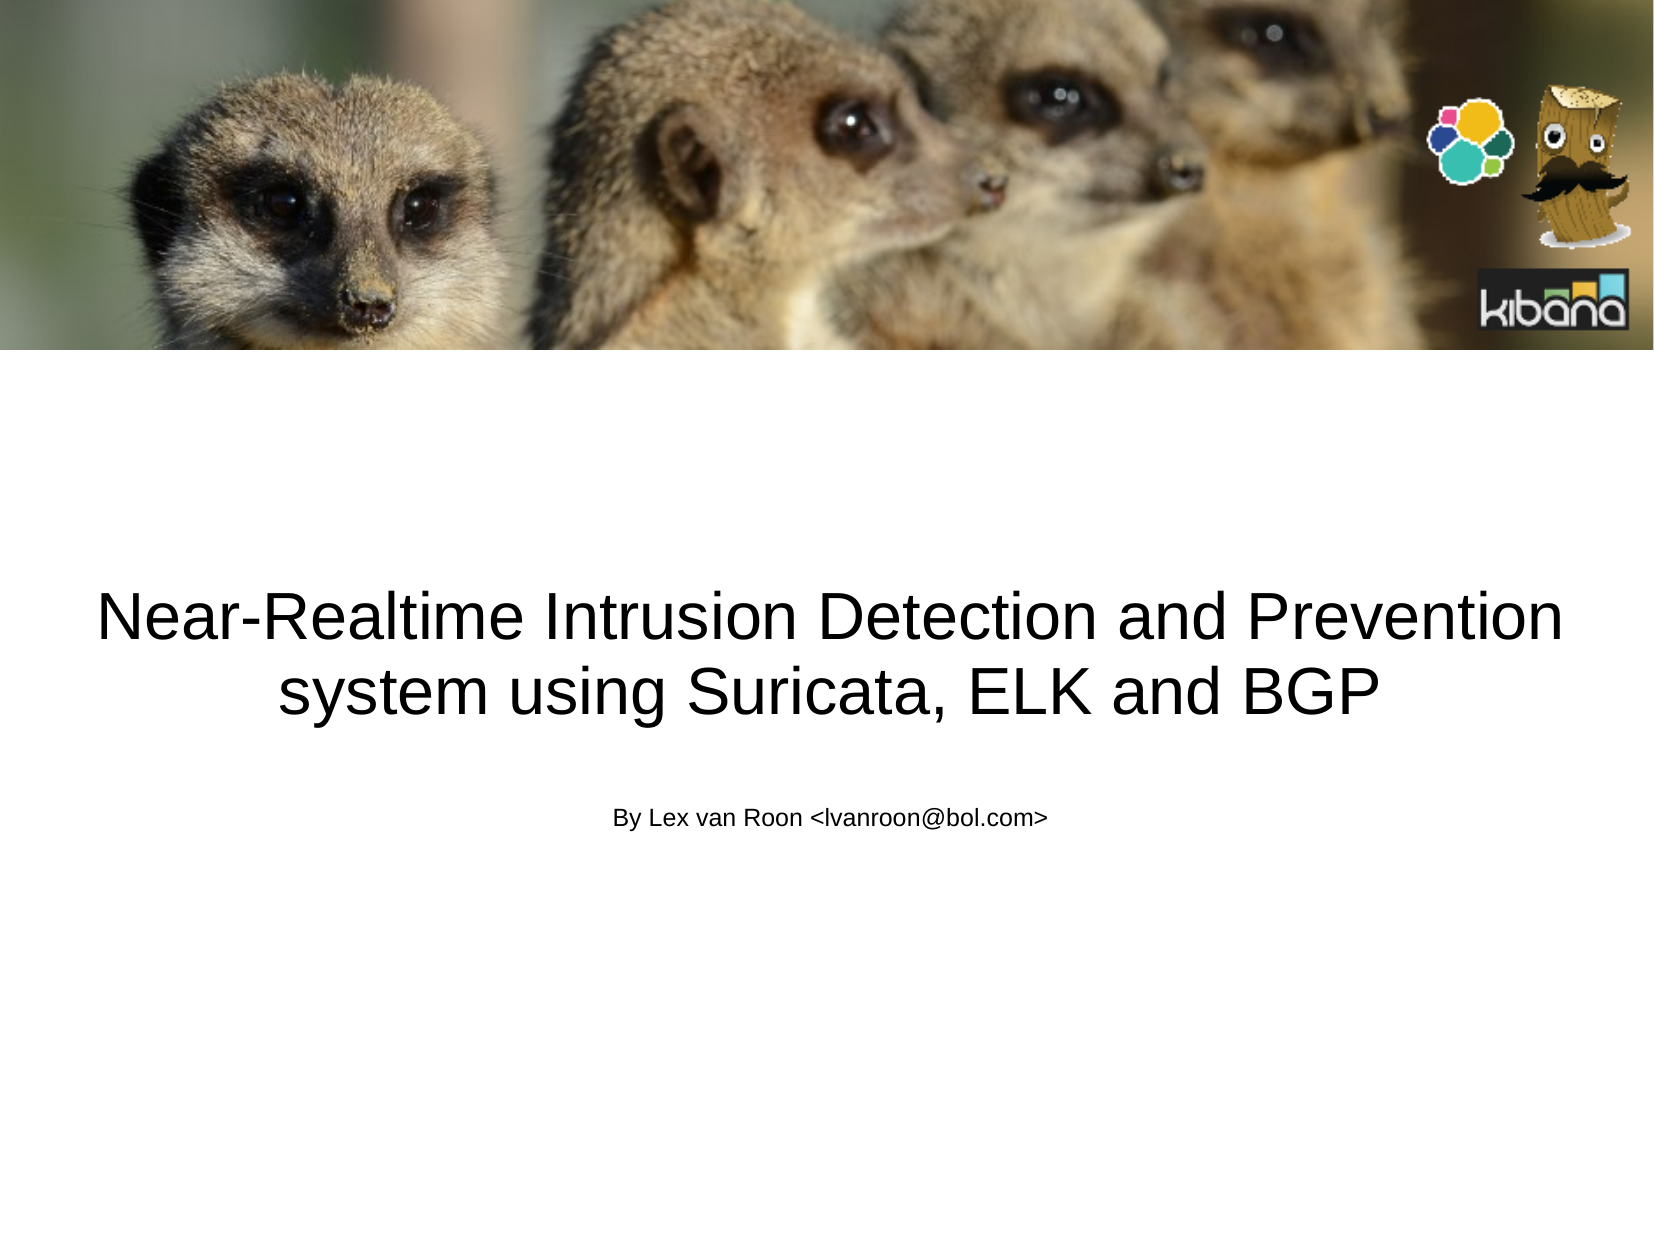

# Near-Realtime Intrusion Detection and Prevention system using Suricata, ELK and BGP
By Lex van Roon <lvanroon@bol.com>